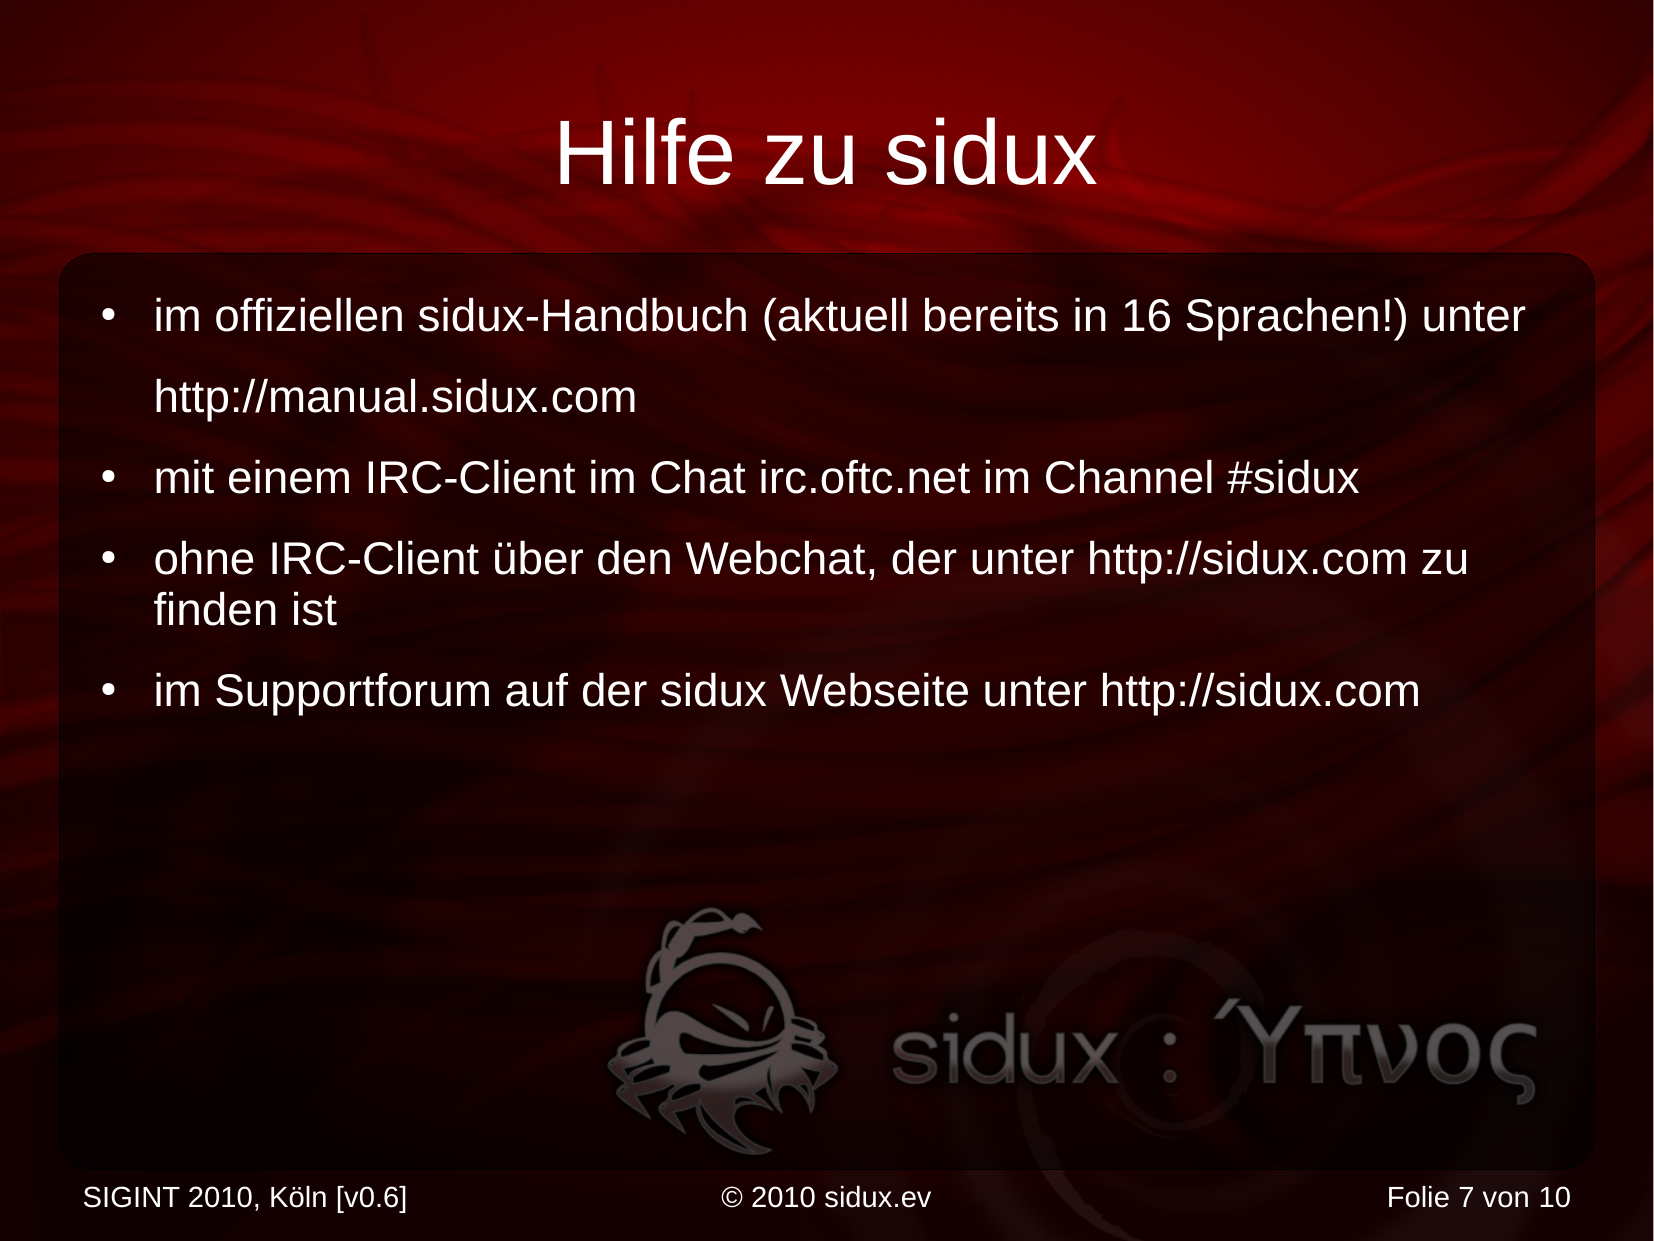

# Hilfe zu sidux
im offiziellen sidux-Handbuch (aktuell bereits in 16 Sprachen!) unter
http://manual.sidux.com
mit einem IRC-Client im Chat irc.oftc.net im Channel #sidux
ohne IRC-Client über den Webchat, der unter http://sidux.com zu finden ist
im Supportforum auf der sidux Webseite unter http://sidux.com
7